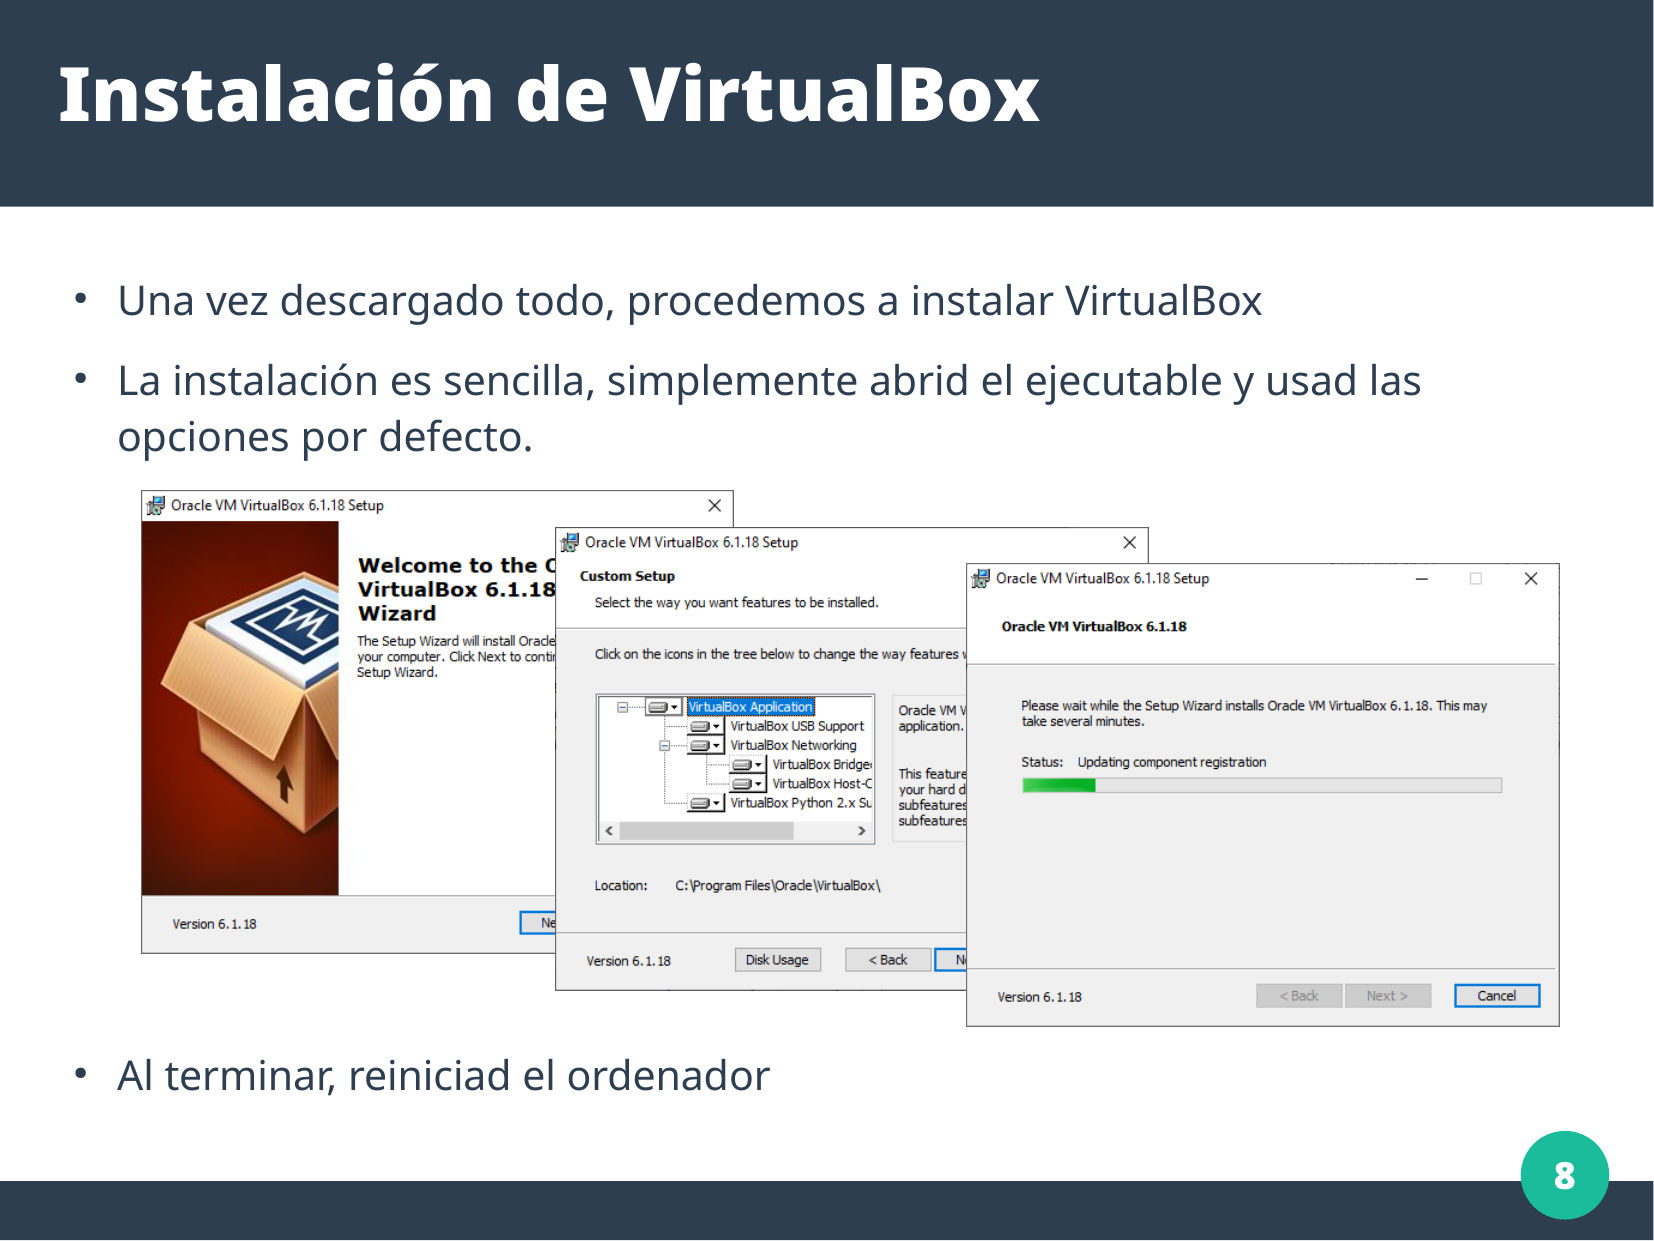

# Instalación de VirtualBox
Una vez descargado todo, procedemos a instalar VirtualBox
La instalación es sencilla, simplemente abrid el ejecutable y usad las opciones por defecto.
Al terminar, reiniciad el ordenador
8